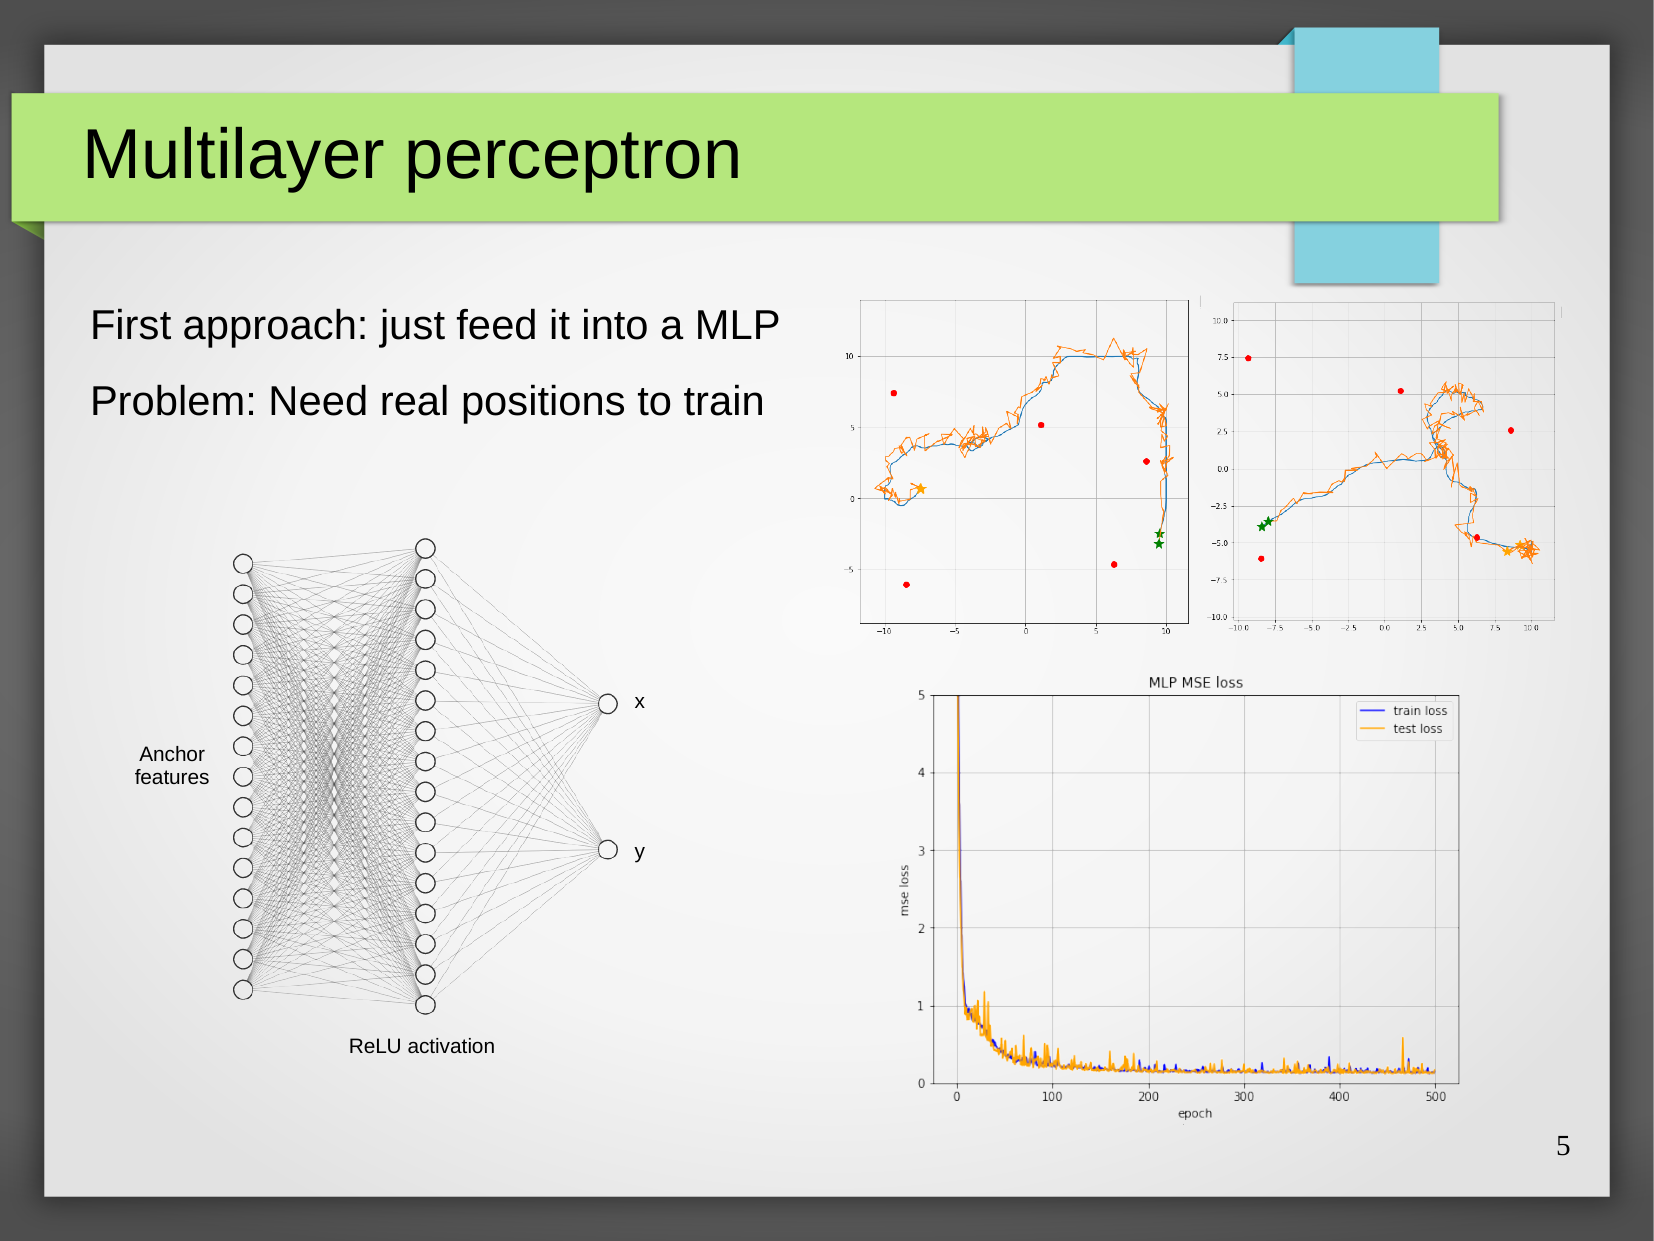

# Multilayer perceptron
First approach: just feed it into a MLP
Problem: Need real positions to train
x
Anchor
features
y
ReLU activation
5